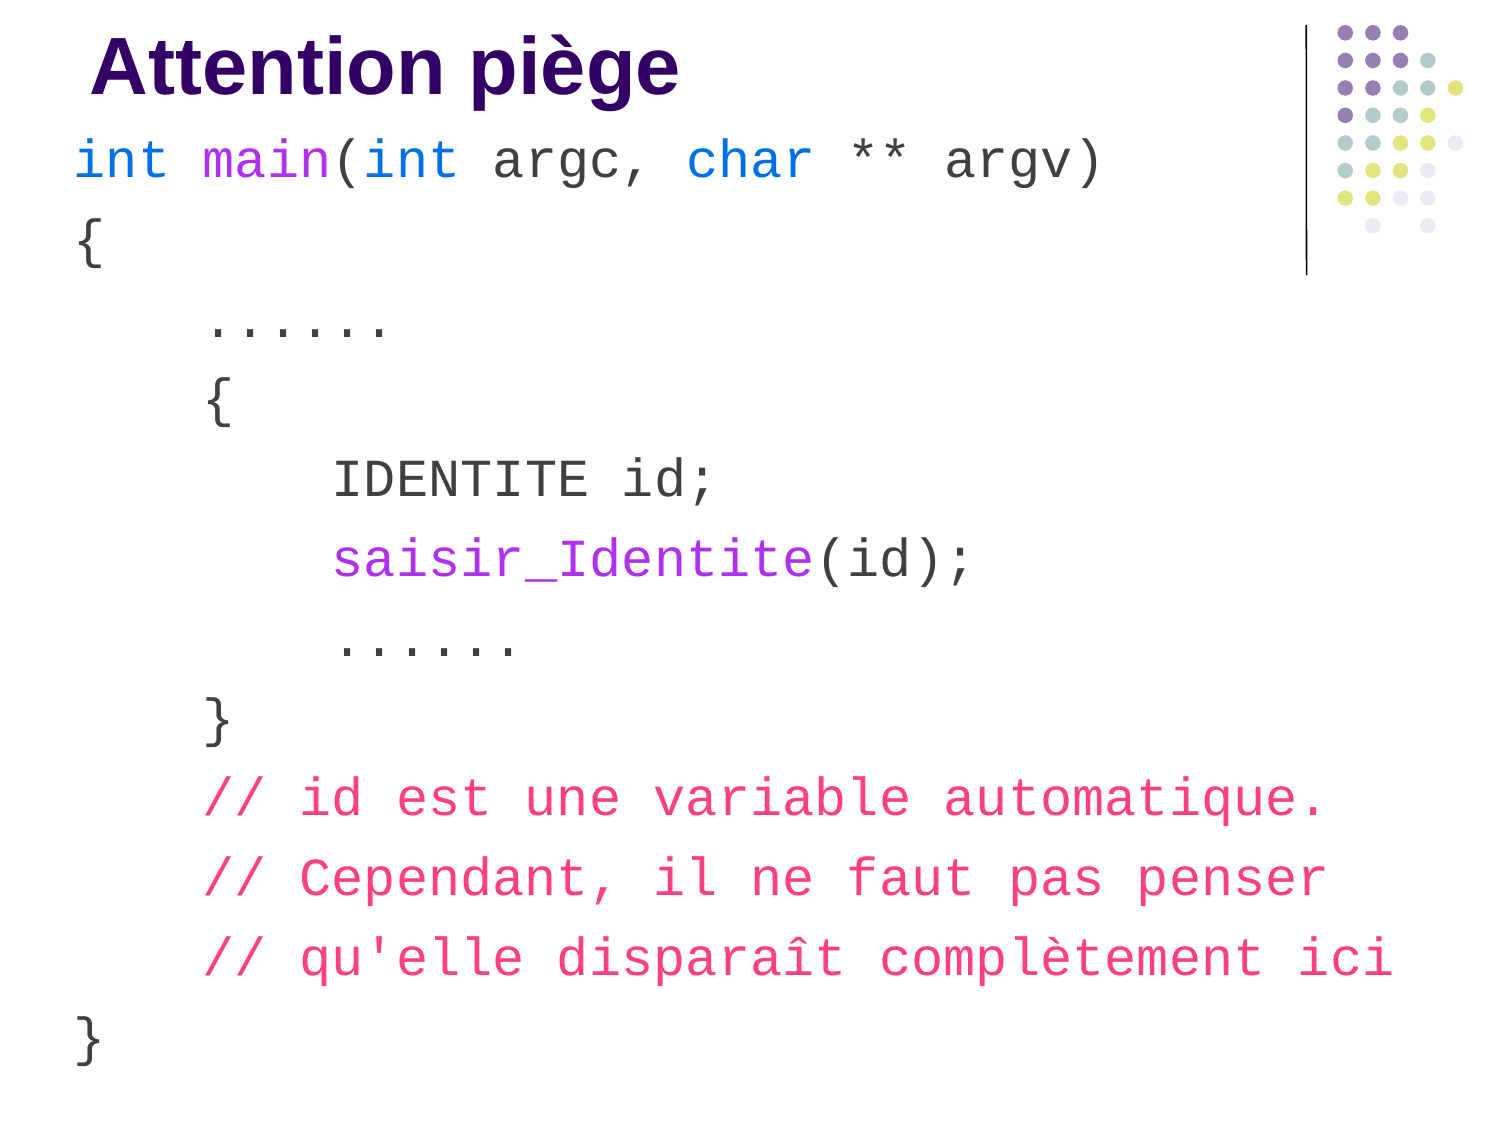

# Attention piège
int main(int argc, char ** argv)
{
 ......
 {
 IDENTITE id;
 saisir_Identite(id);
 ......
 }
 // id est une variable automatique.
 // Cependant, il ne faut pas penser
 // qu'elle disparaît complètement ici
}